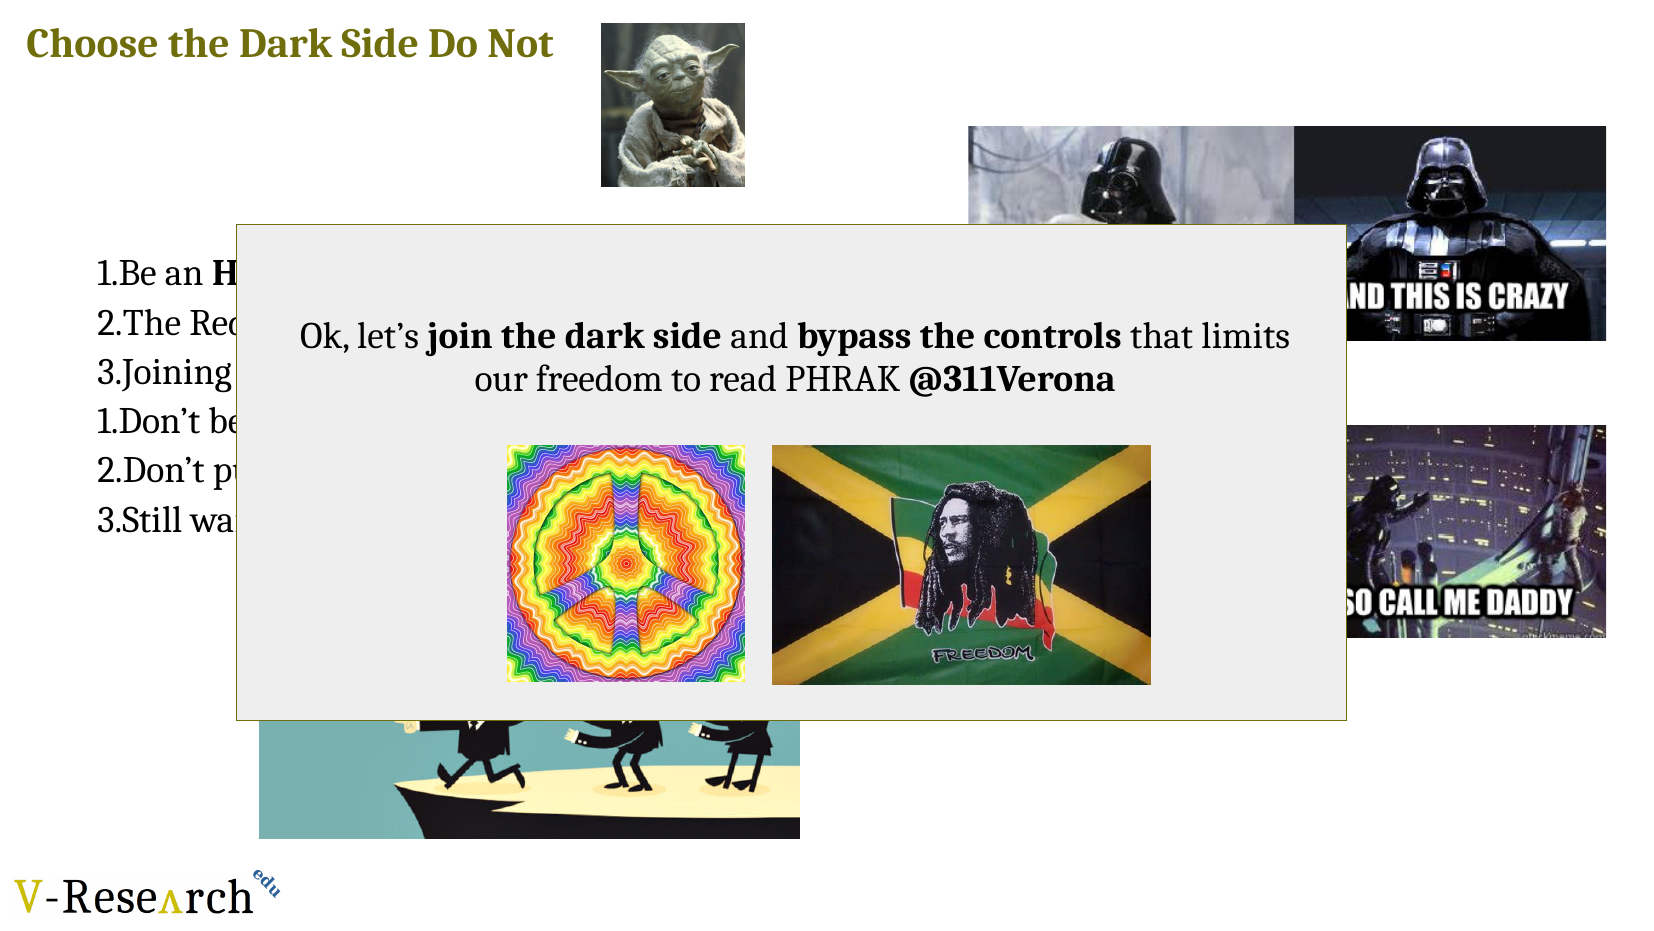

Choose the Dark Side Do Not
Be an Hacker!
The Red Team is not the Dark side
Joining the Dark side is much more difficult than you think
Don’t be stupid, they’ll catch you
Don’t put your family at risk
Still want to join the dark side? Please don’t!
Ok, let’s join the dark side and bypass the controls that limits our freedom to read PHRAK @311Verona
edu